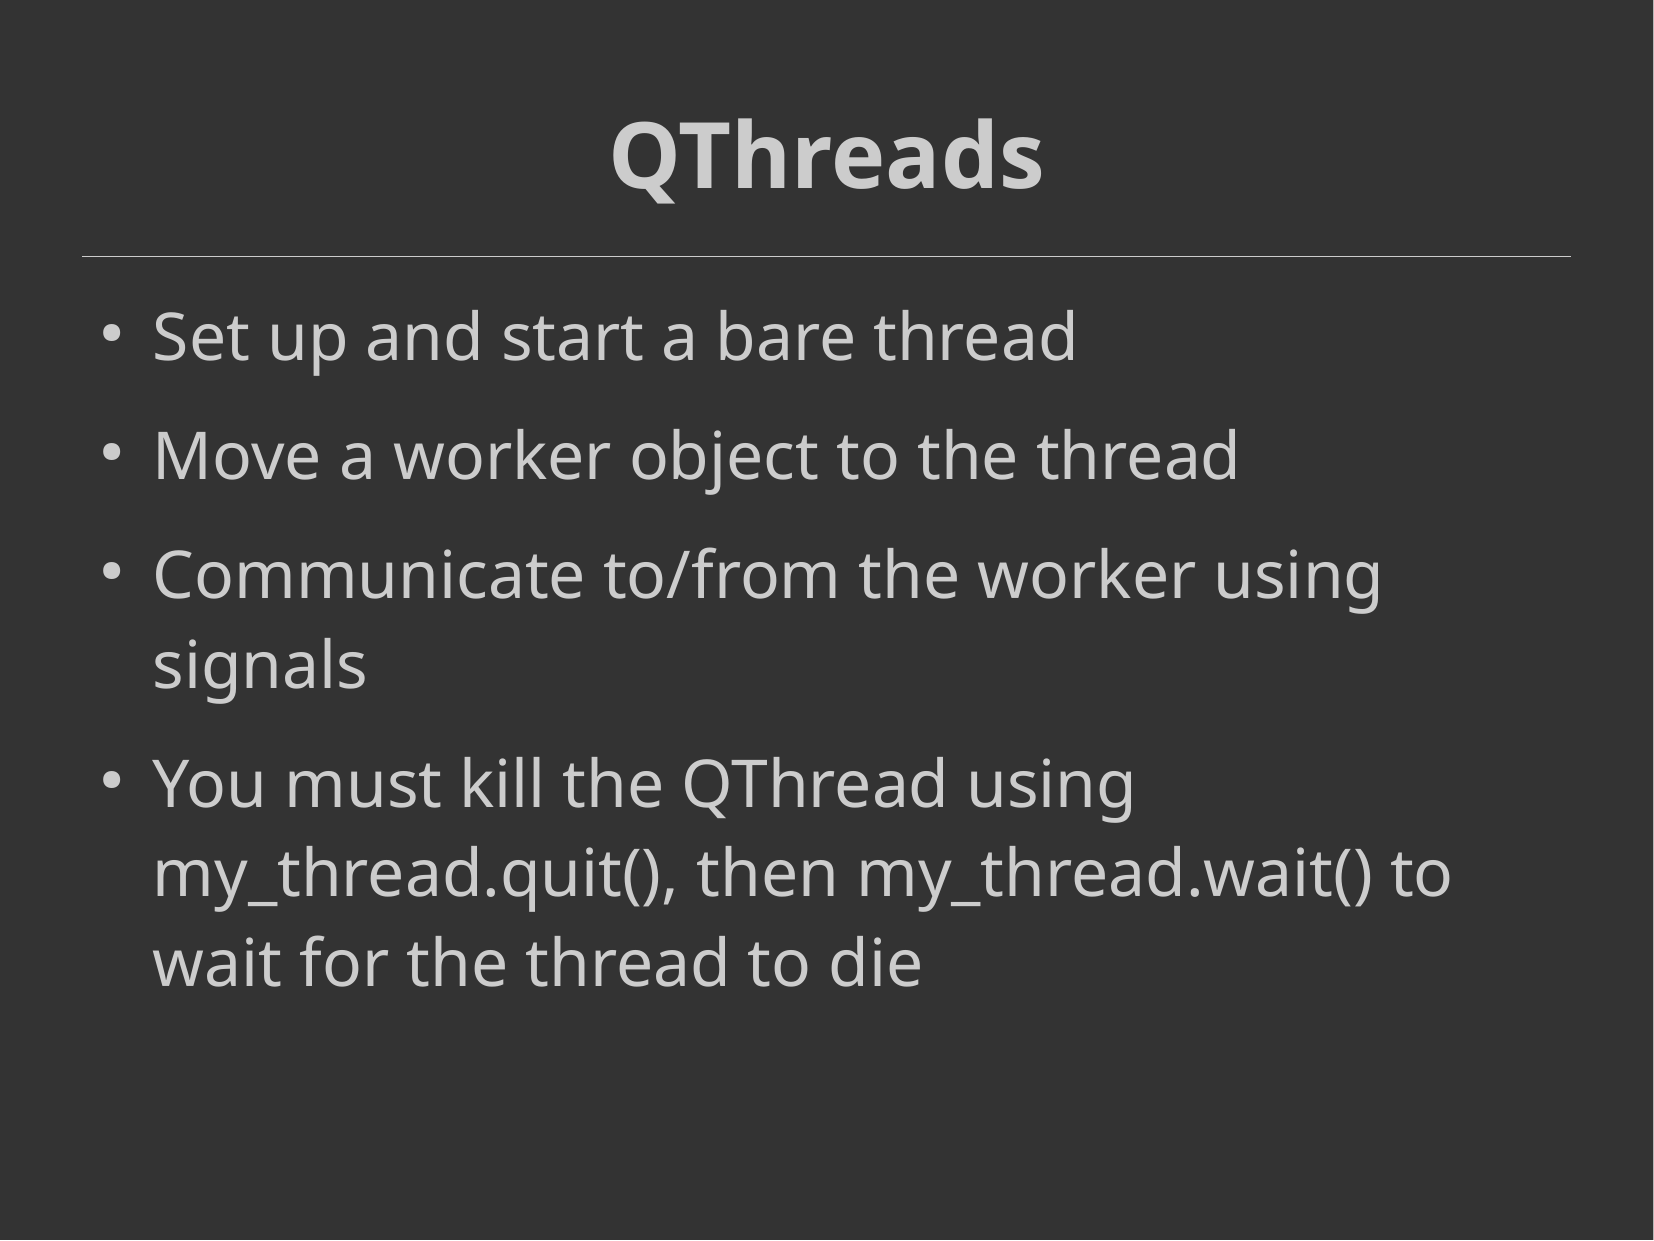

# QThreads
Set up and start a bare thread
Move a worker object to the thread
Communicate to/from the worker using signals
You must kill the QThread using my_thread.quit(), then my_thread.wait() to wait for the thread to die